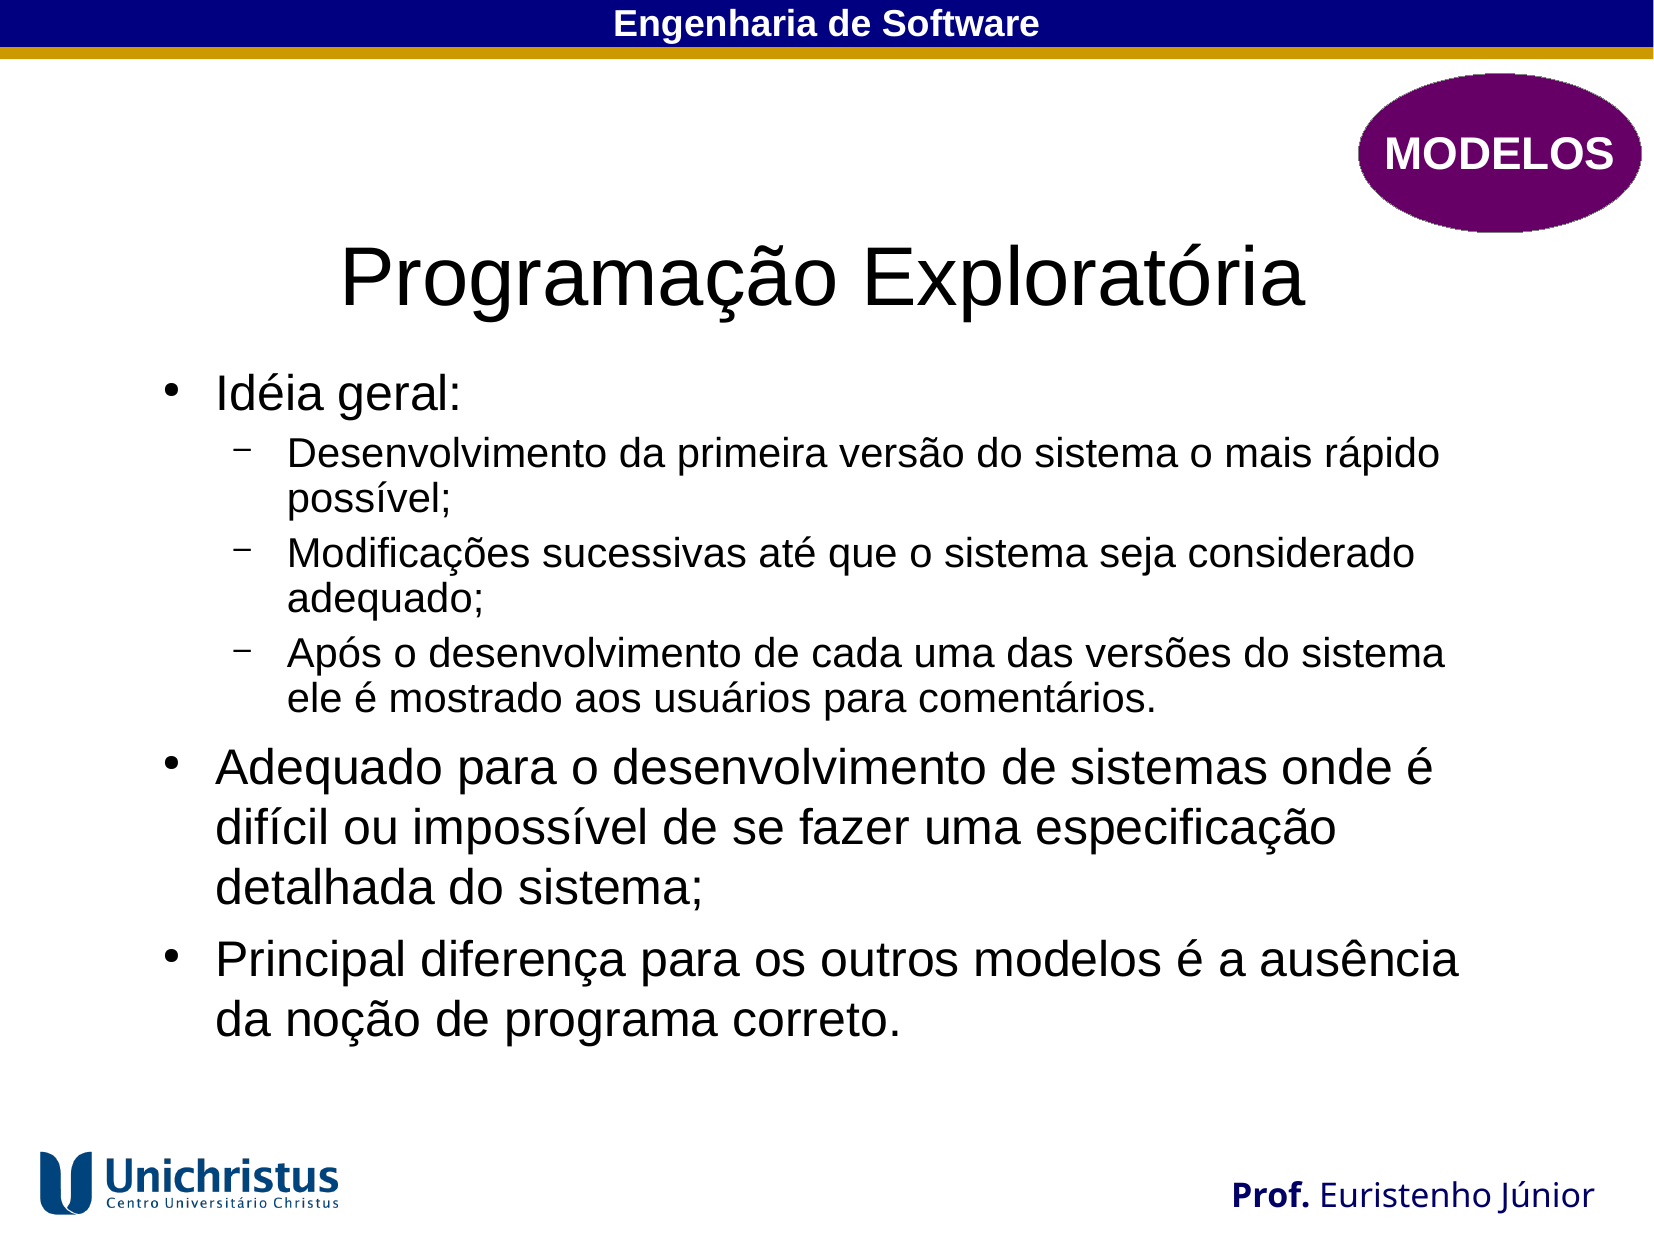

Engenharia de Software
MODELOS
# Programação Exploratória
Idéia geral:
Desenvolvimento da primeira versão do sistema o mais rápido possível;
Modificações sucessivas até que o sistema seja considerado adequado;
Após o desenvolvimento de cada uma das versões do sistema ele é mostrado aos usuários para comentários.
Adequado para o desenvolvimento de sistemas onde é difícil ou impossível de se fazer uma especificação detalhada do sistema;
Principal diferença para os outros modelos é a ausência da noção de programa correto.
Prof. Euristenho Júnior